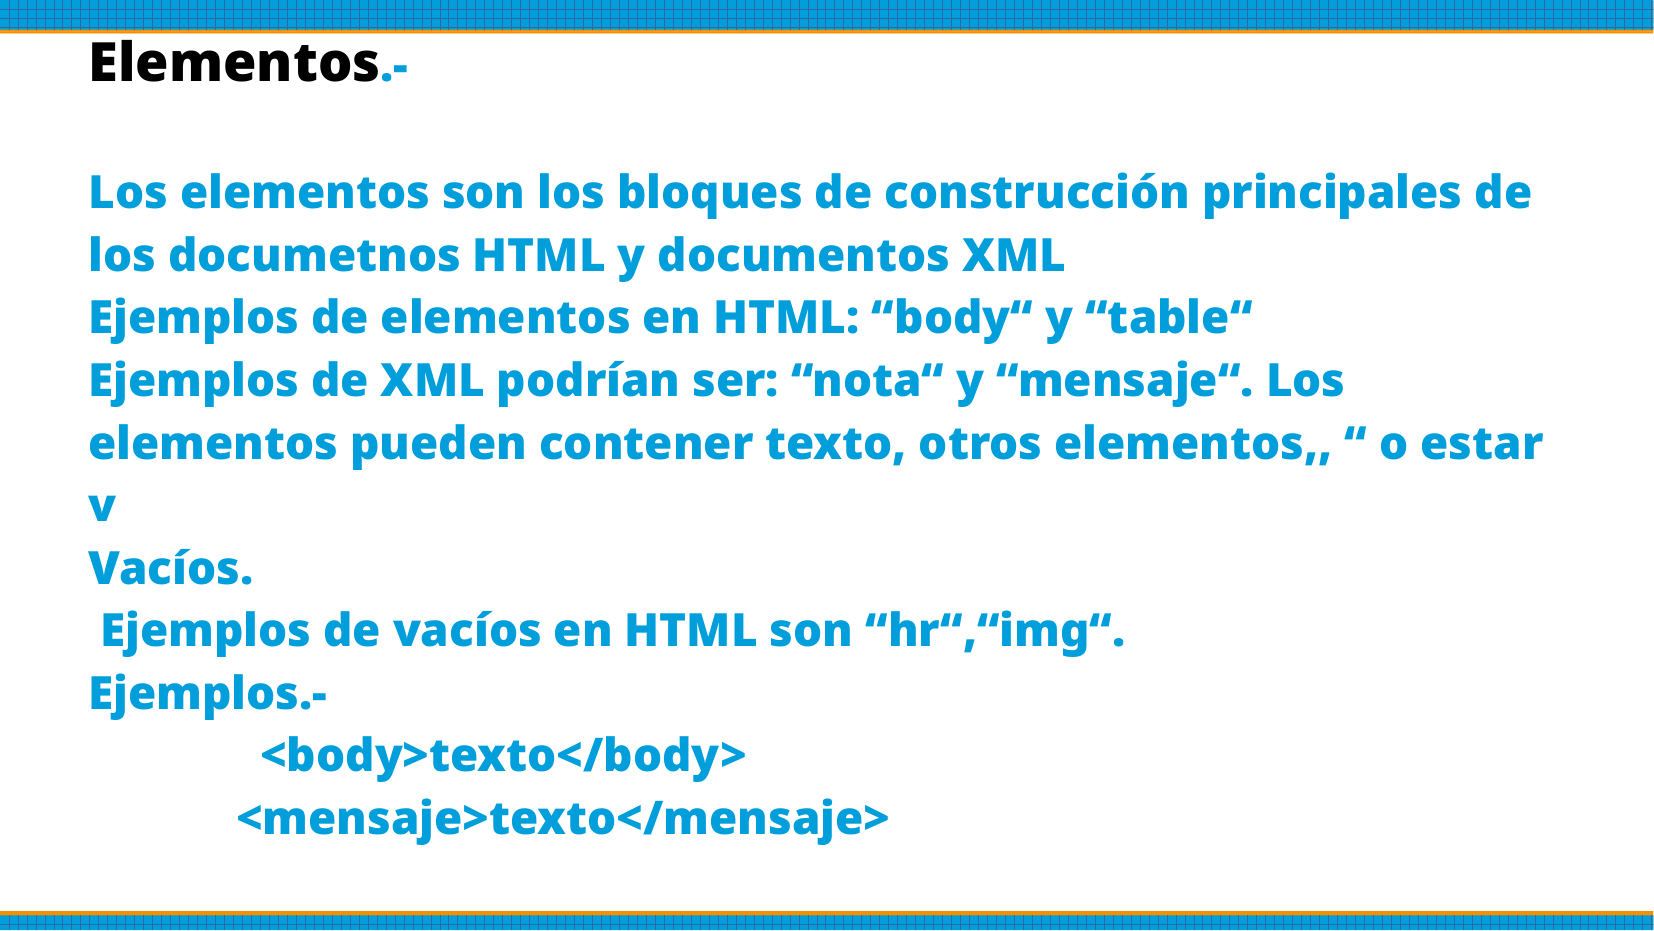

# Elementos.-
Los elementos son los bloques de construcción principales de los documetnos HTML y documentos XML
Ejemplos de elementos en HTML: “body“ y “table“
Ejemplos de XML podrían ser: “nota“ y “mensaje“. Los elementos pueden contener texto, otros elementos,, “ o estar v
Vacíos.
 Ejemplos de vacíos en HTML son “hr“,“img“.
Ejemplos.-
		 <body>texto</body>
		<mensaje>texto</mensaje>